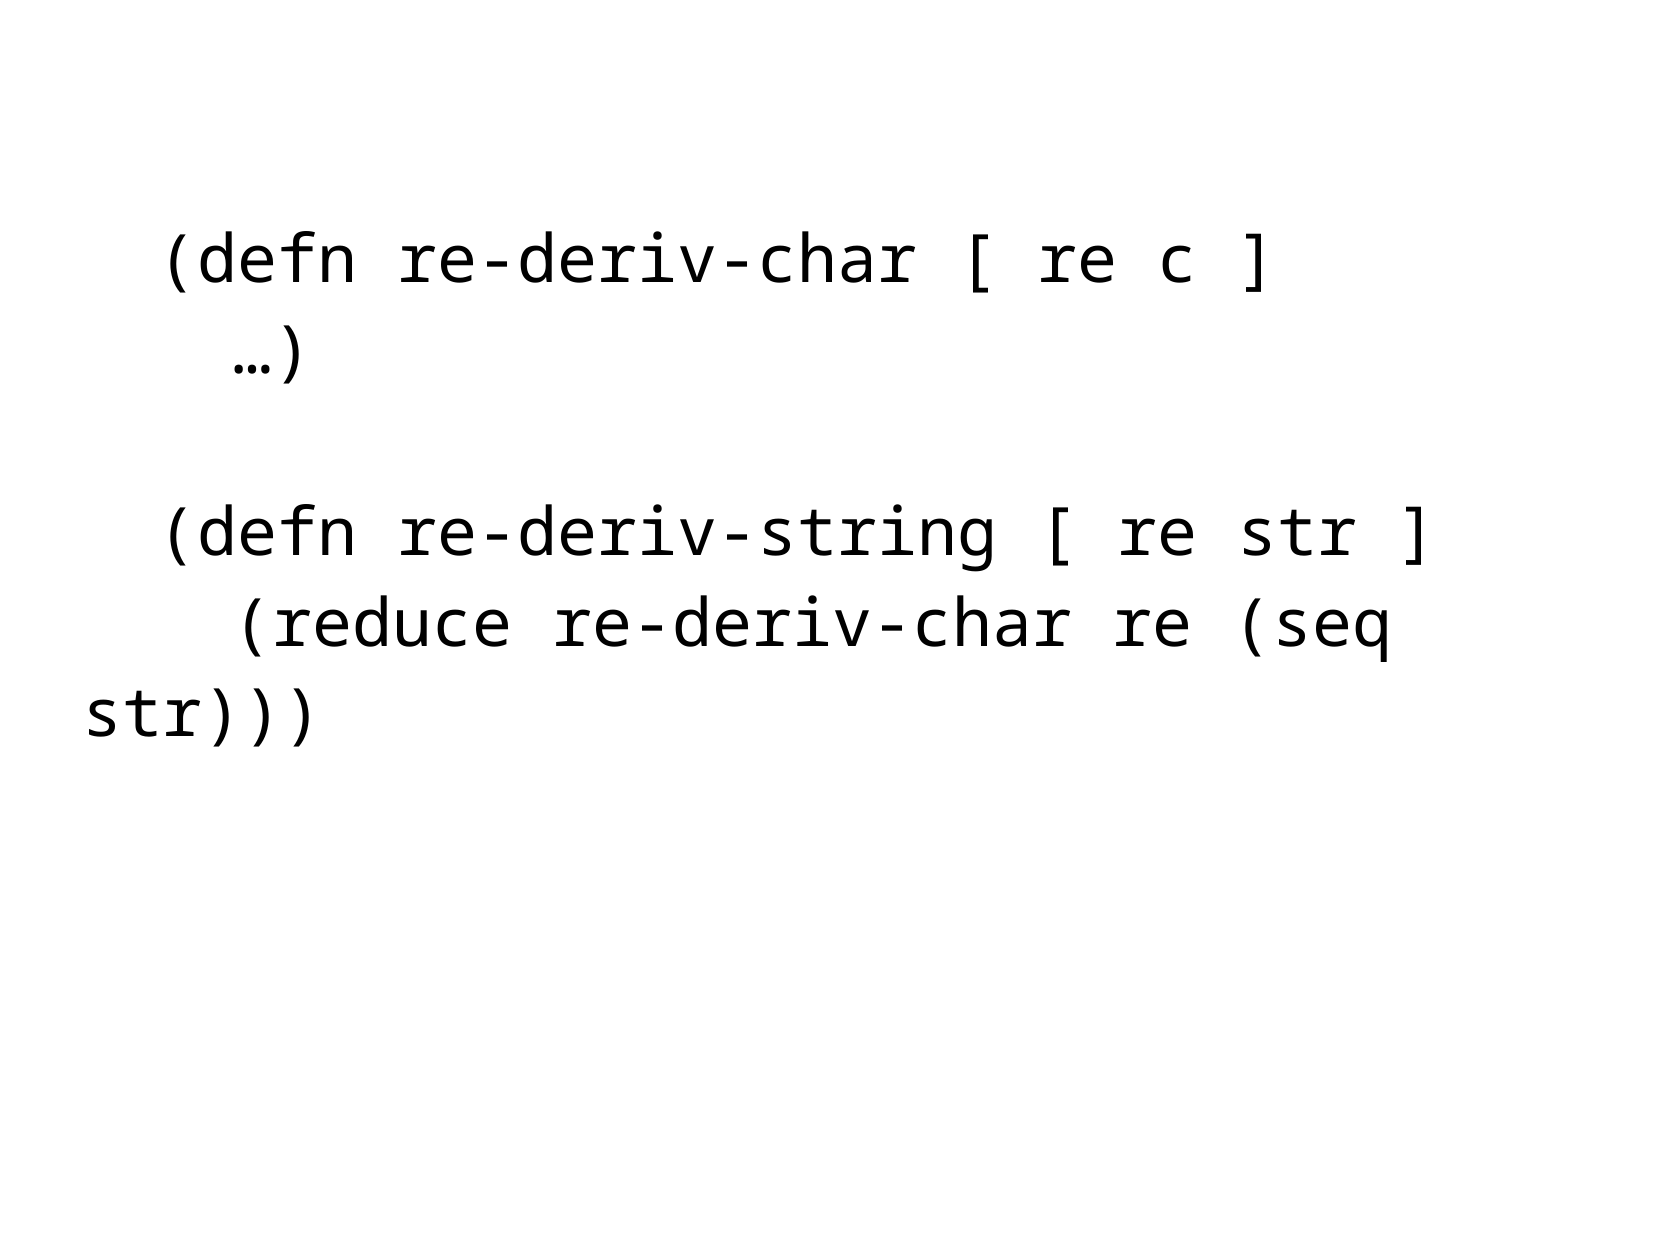

# (defn re-deriv-char [ re c ]
		…)
	(defn re-deriv-string [ re str ]
		(reduce re-deriv-char re (seq str)))